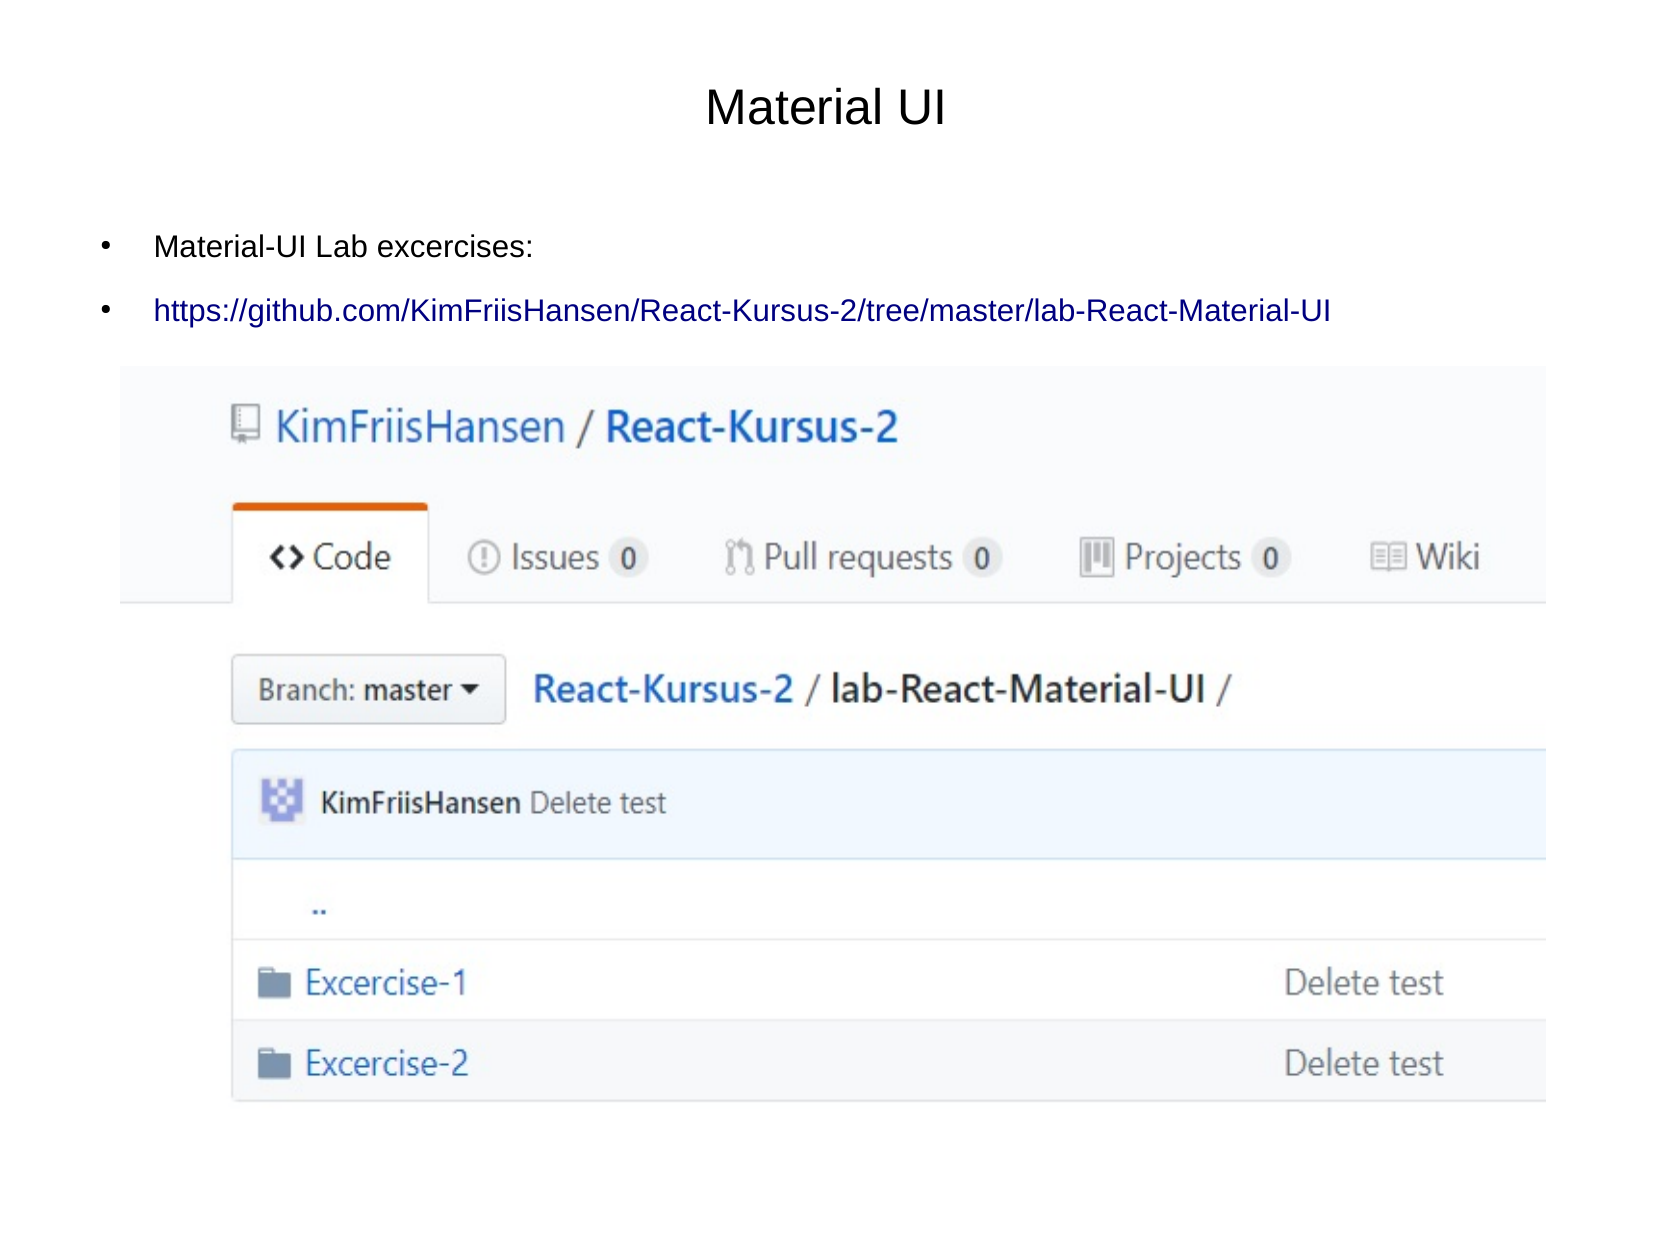

# Material UI
Material-UI Lab excercises:
https://github.com/KimFriisHansen/React-Kursus-2/tree/master/lab-React-Material-UI